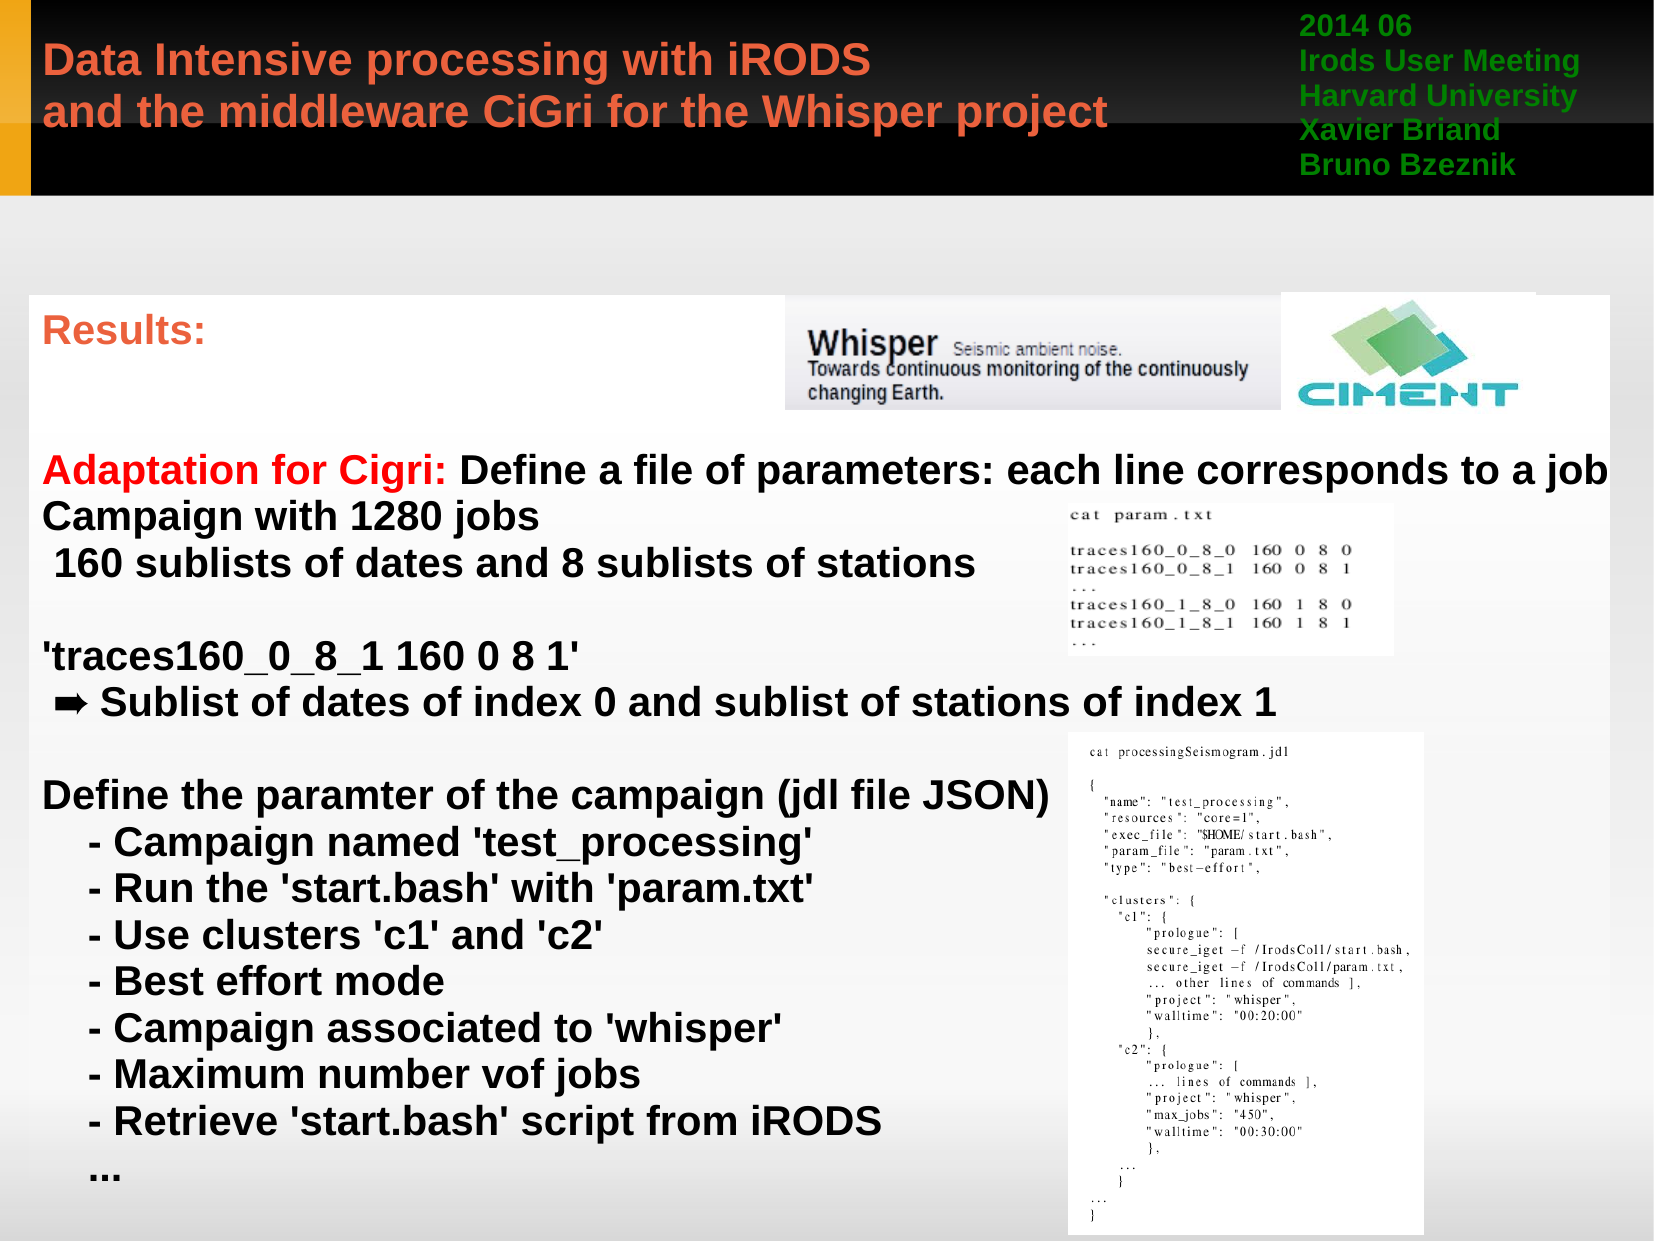

2014 06
Irods User Meeting
Harvard University
Xavier Briand
Bruno Bzeznik
 Data Intensive processing with iRODS
 and the middleware CiGri for the Whisper project
# Results:
Adaptation for Cigri: Define a file of parameters: each line corresponds to a job
Campaign with 1280 jobs
 160 sublists of dates and 8 sublists of stations
'traces160_0_8_1 160 0 8 1'
 à Sublist of dates of index 0 and sublist of stations of index 1
Define the paramter of the campaign (jdl file JSON)
 - Campaign named 'test_processing'
 - Run the 'start.bash' with 'param.txt'
 - Use clusters 'c1' and 'c2'
 - Best effort mode
 - Campaign associated to 'whisper'
 - Maximum number vof jobs
 - Retrieve 'start.bash' script from iRODS
 ...